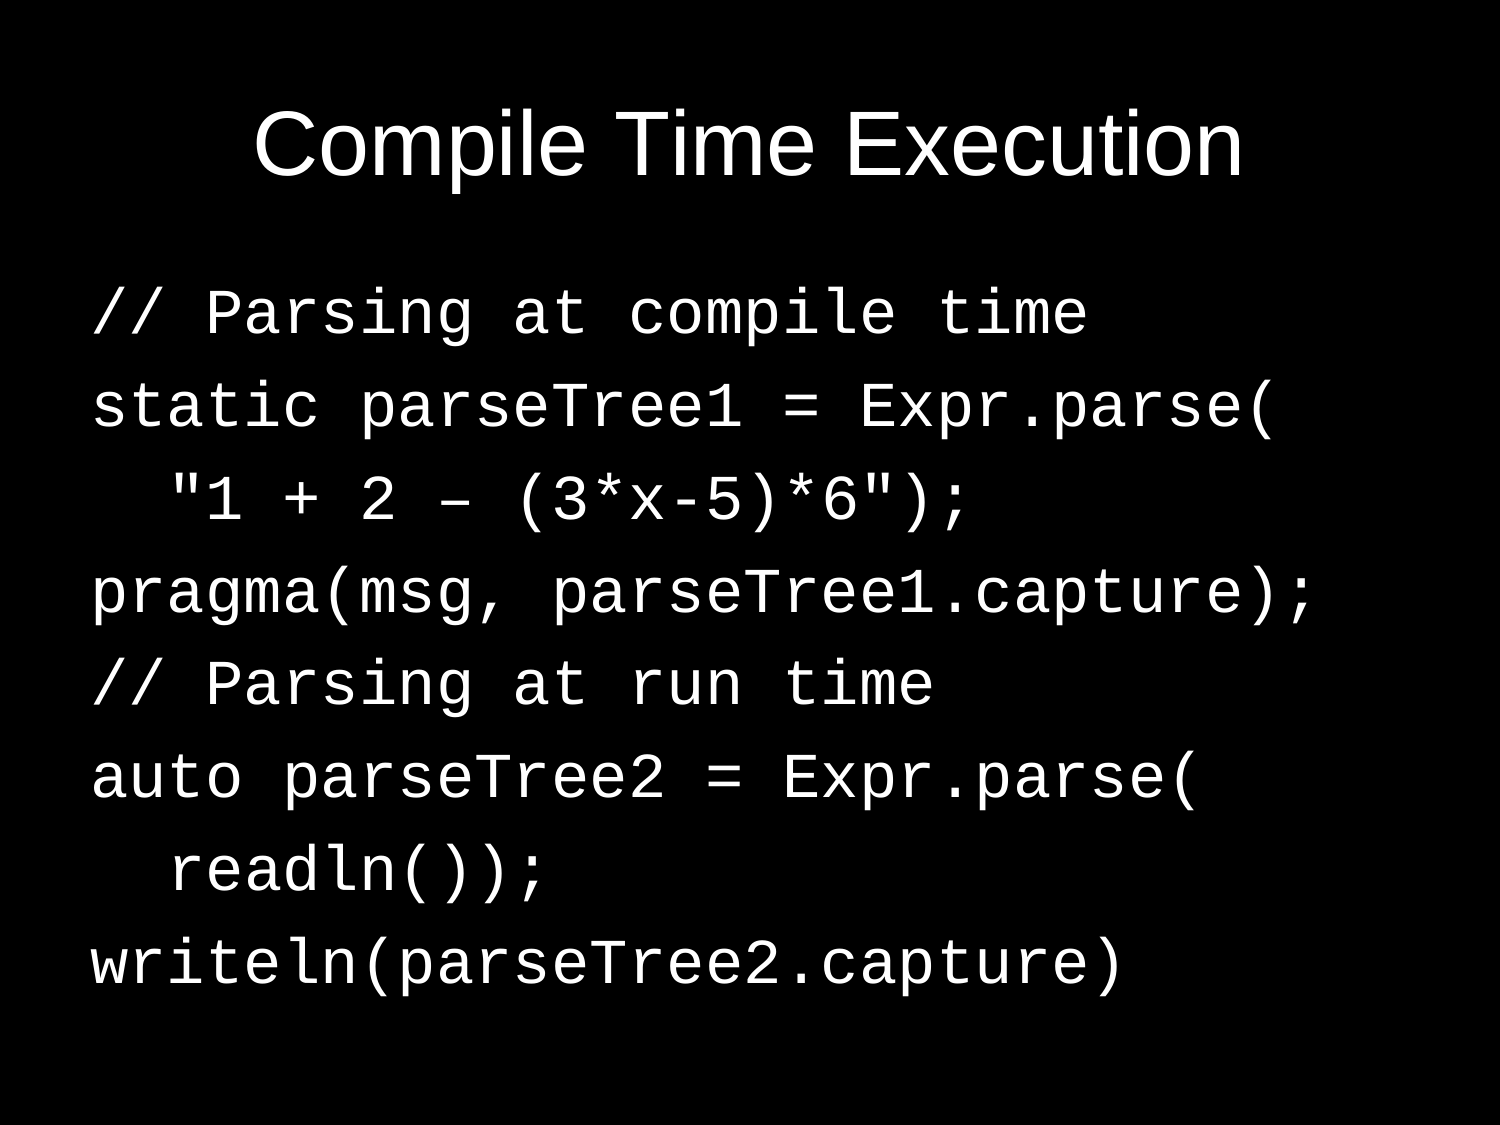

# Compile Time Execution
// Parsing at compile time
static parseTree1 = Expr.parse(
 "1 + 2 – (3*x-5)*6");
pragma(msg, parseTree1.capture);
// Parsing at run time
auto parseTree2 = Expr.parse(
 readln());
writeln(parseTree2.capture)